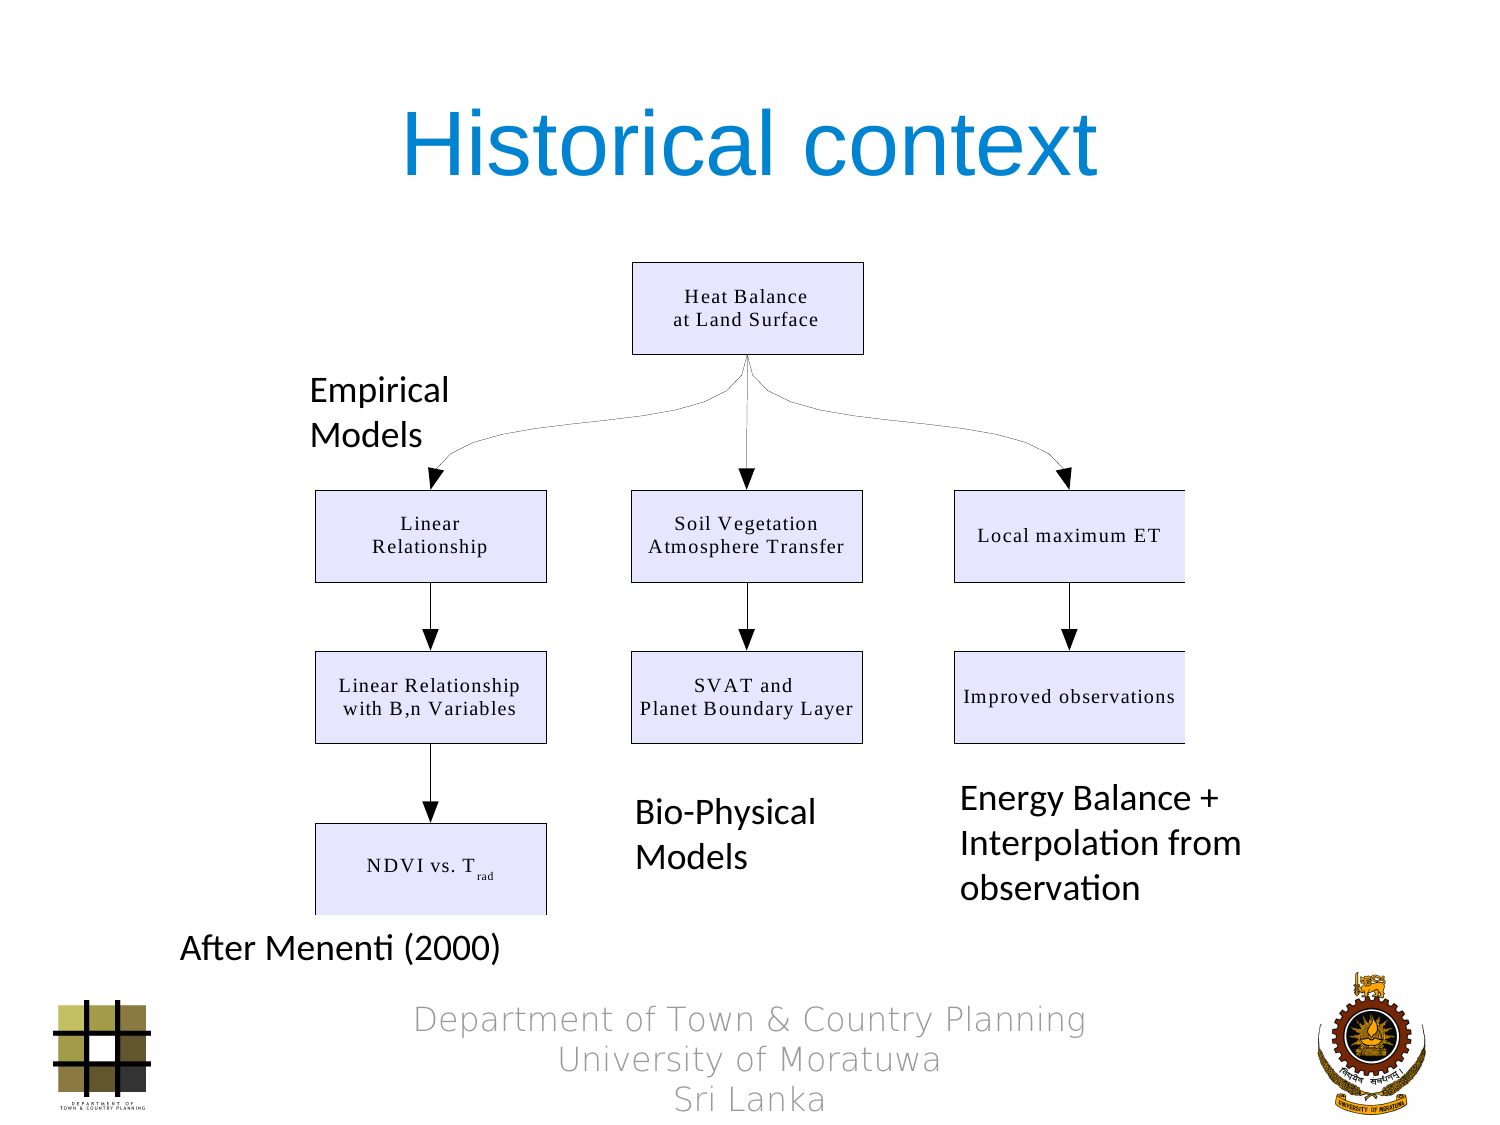

# Historical context
Empirical Models
Energy Balance + Interpolation from observation
Bio-Physical Models
After Menenti (2000)